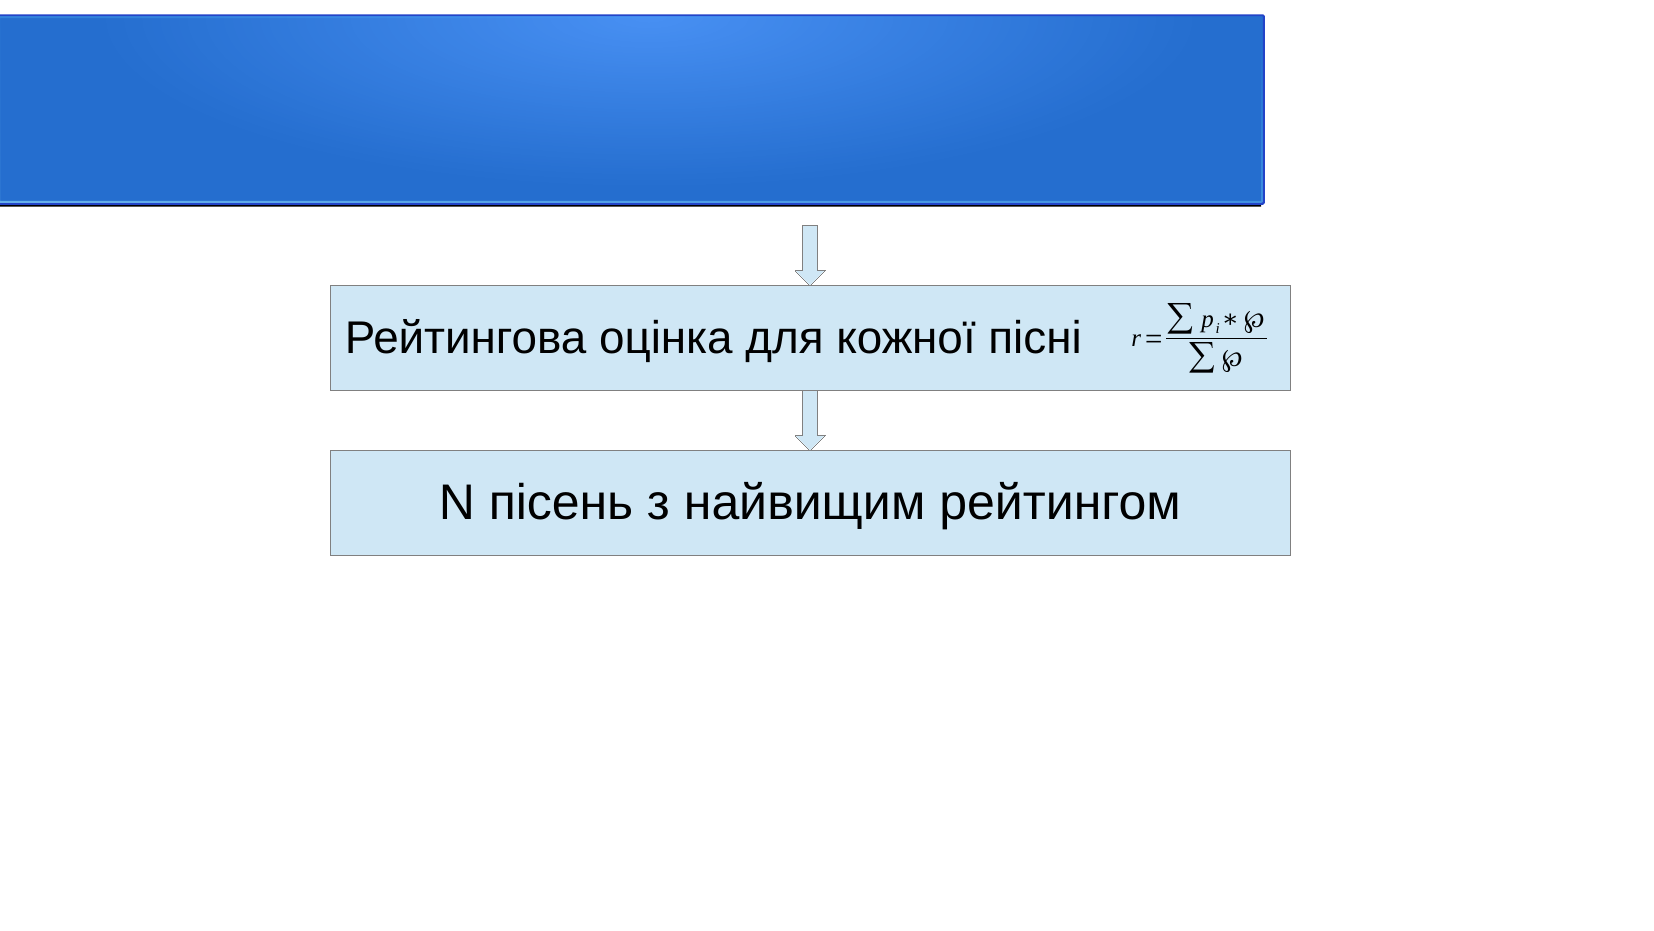

#
Рейтингова оцінка для кожної пісні
N пісень з найвищим рейтингом